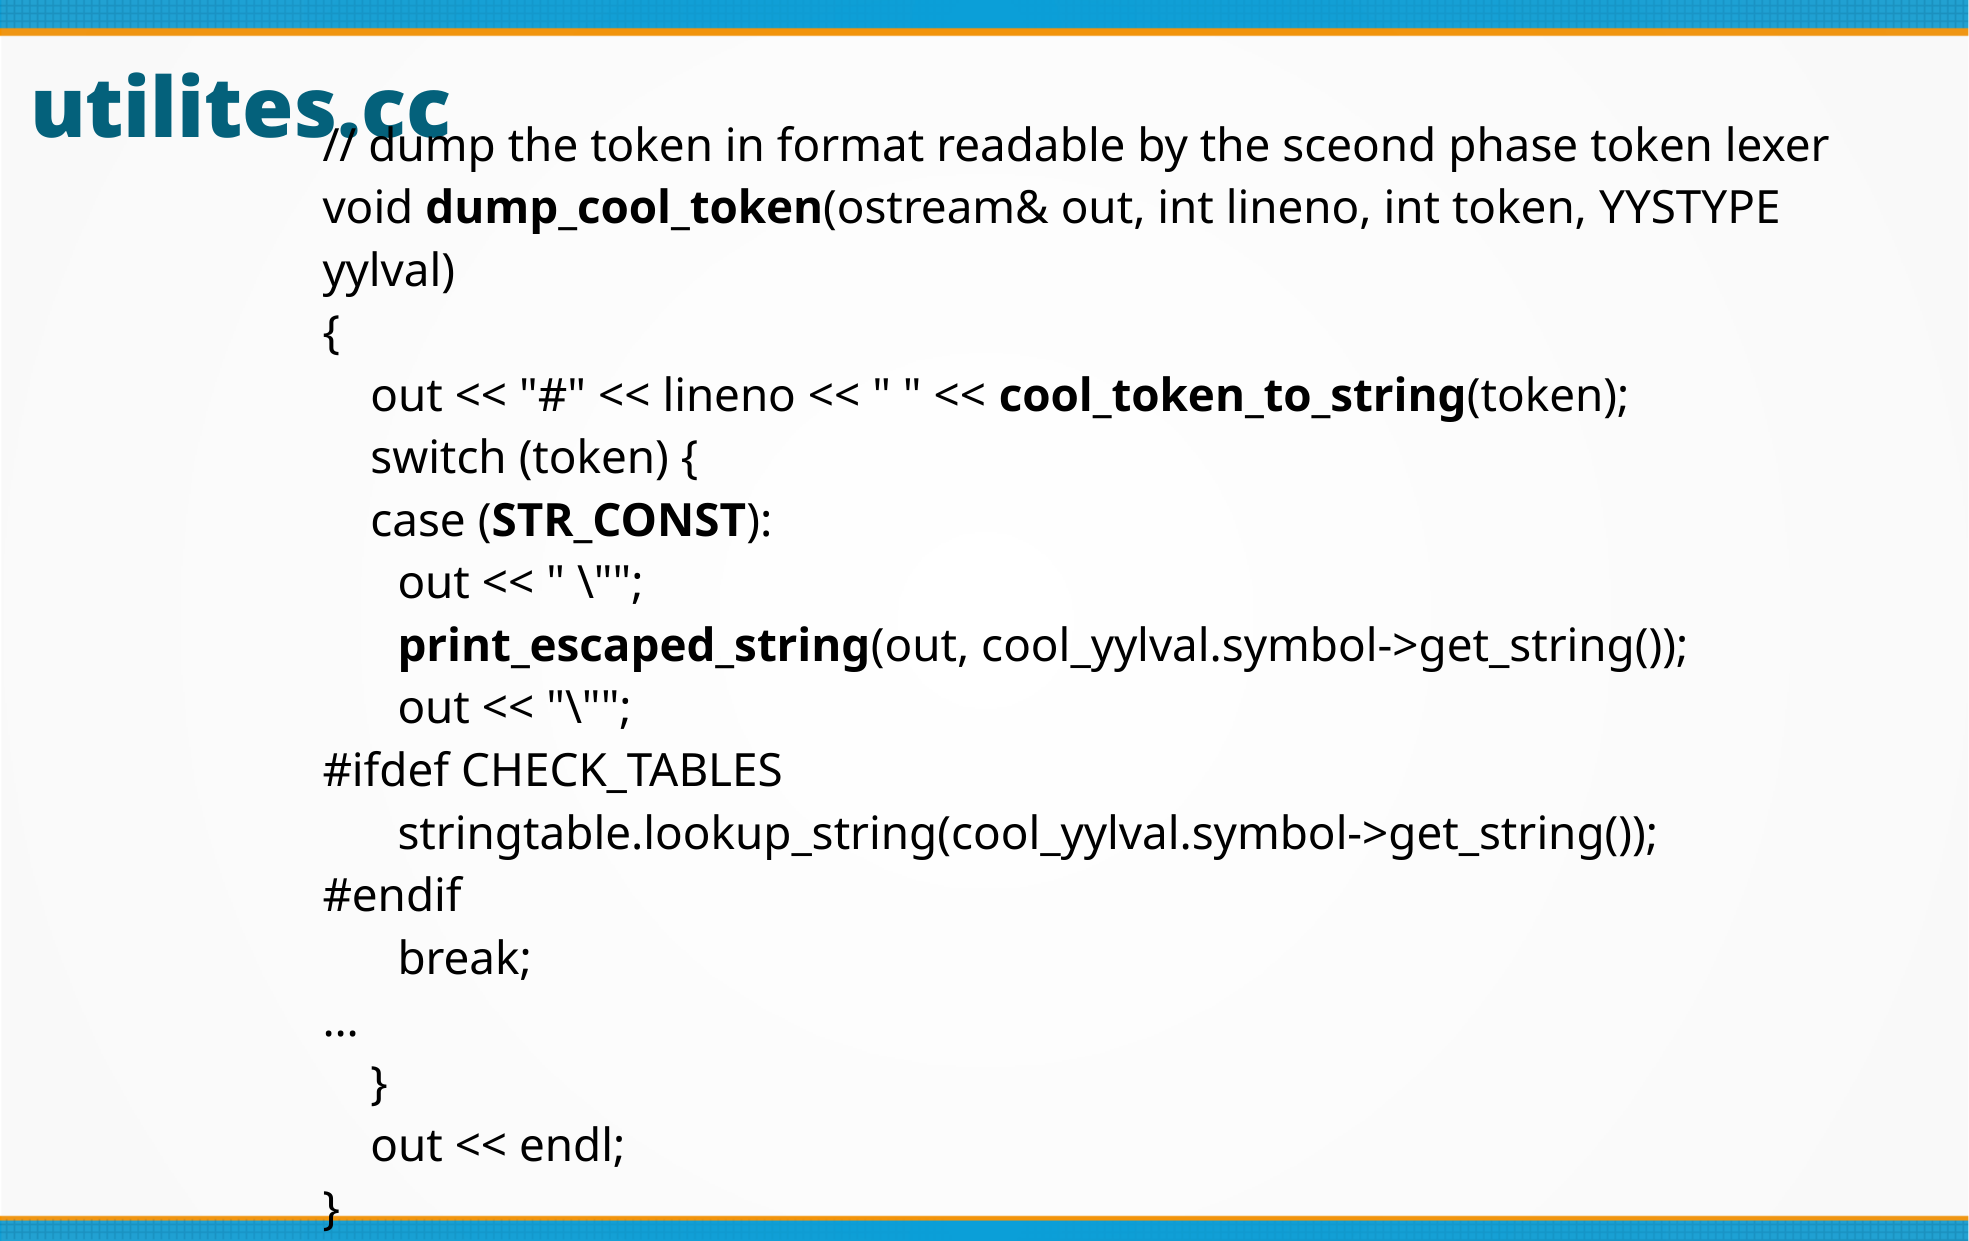

# utilites.cc
// dump the token in format readable by the sceond phase token lexer
void dump_cool_token(ostream& out, int lineno, int token, YYSTYPE yylval)
{
 out << "#" << lineno << " " << cool_token_to_string(token);
 switch (token) {
 case (STR_CONST):
	out << " \"";
	print_escaped_string(out, cool_yylval.symbol->get_string());
	out << "\"";
#ifdef CHECK_TABLES
	stringtable.lookup_string(cool_yylval.symbol->get_string());
#endif
	break;
…
 }
 out << endl;
}